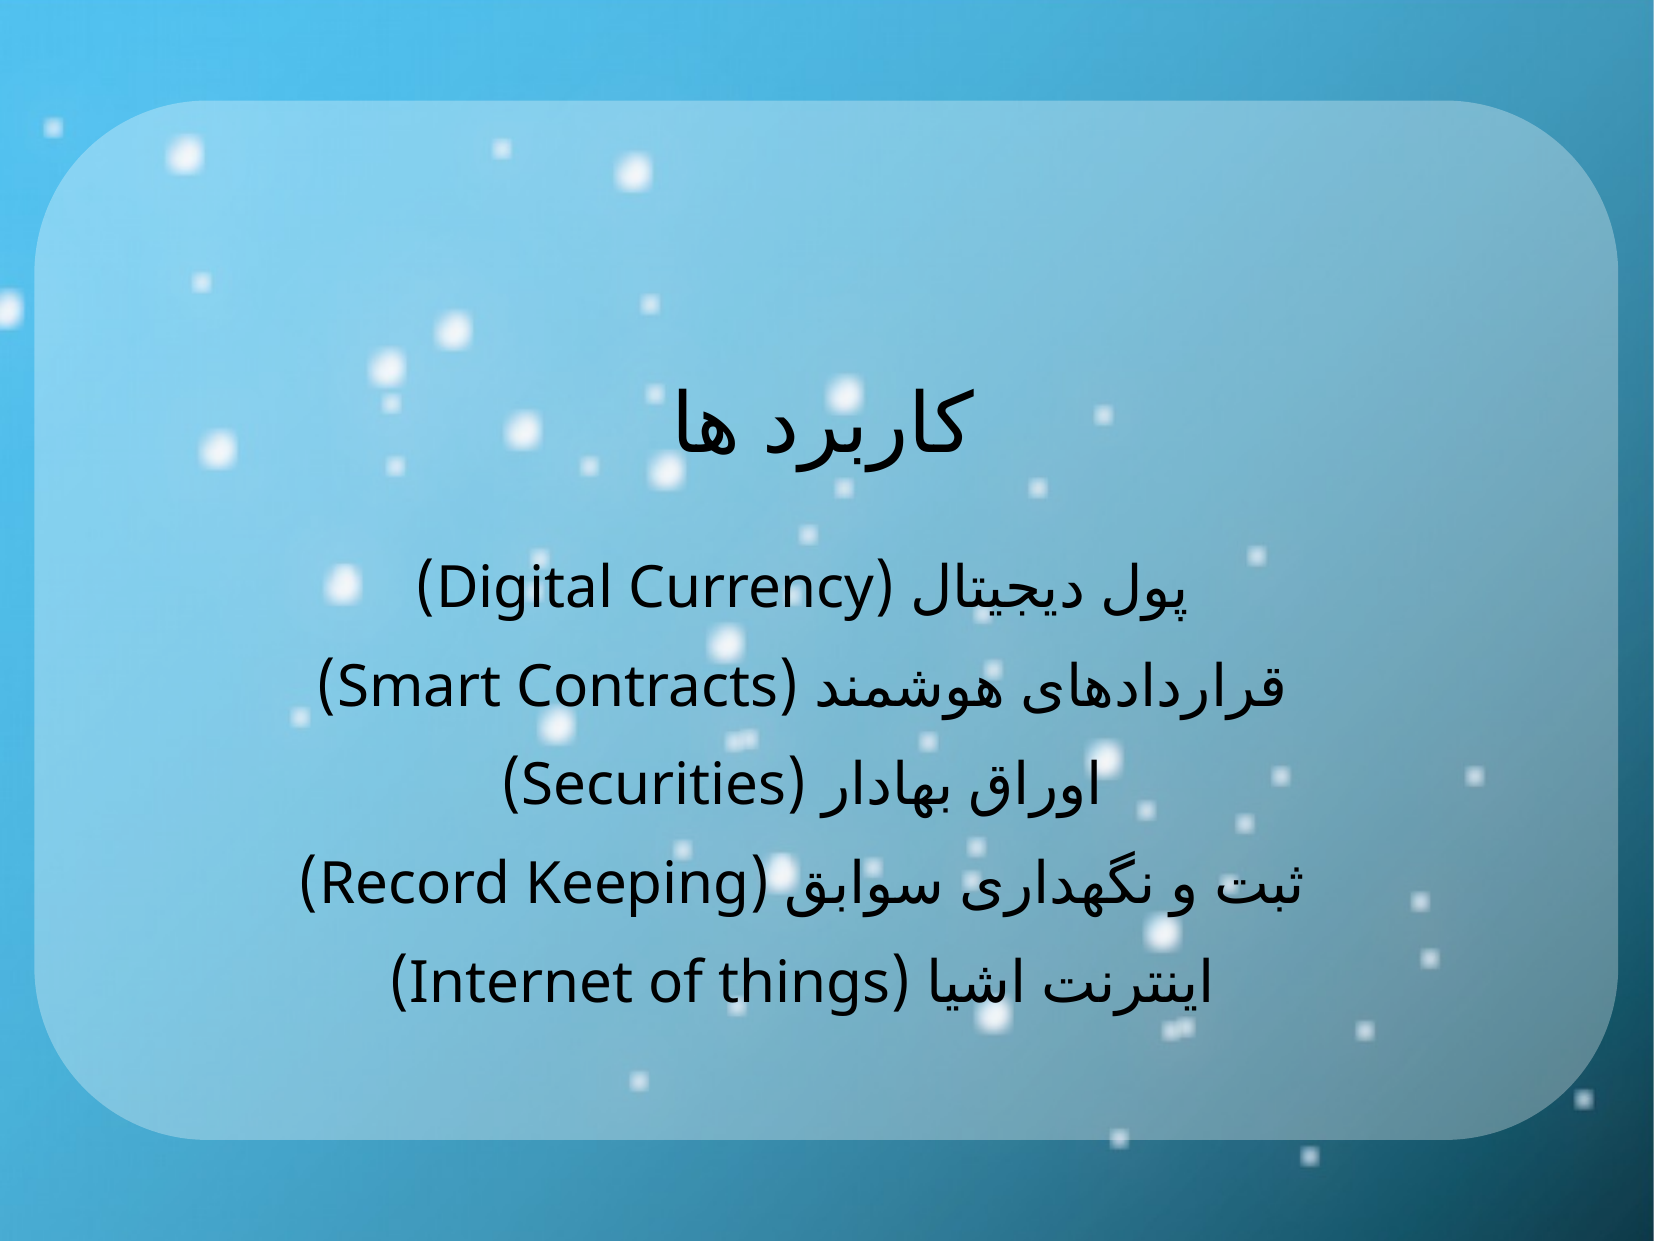

# کاربرد ها
 پول دیجیتال (Digital Currency)
 قراردادهای هوشمند (Smart Contracts)
 اوراق بهادار (Securities)
 ثبت و نگهداری سوابق (Record Keeping)
 اینترنت اشیا (Internet of things)